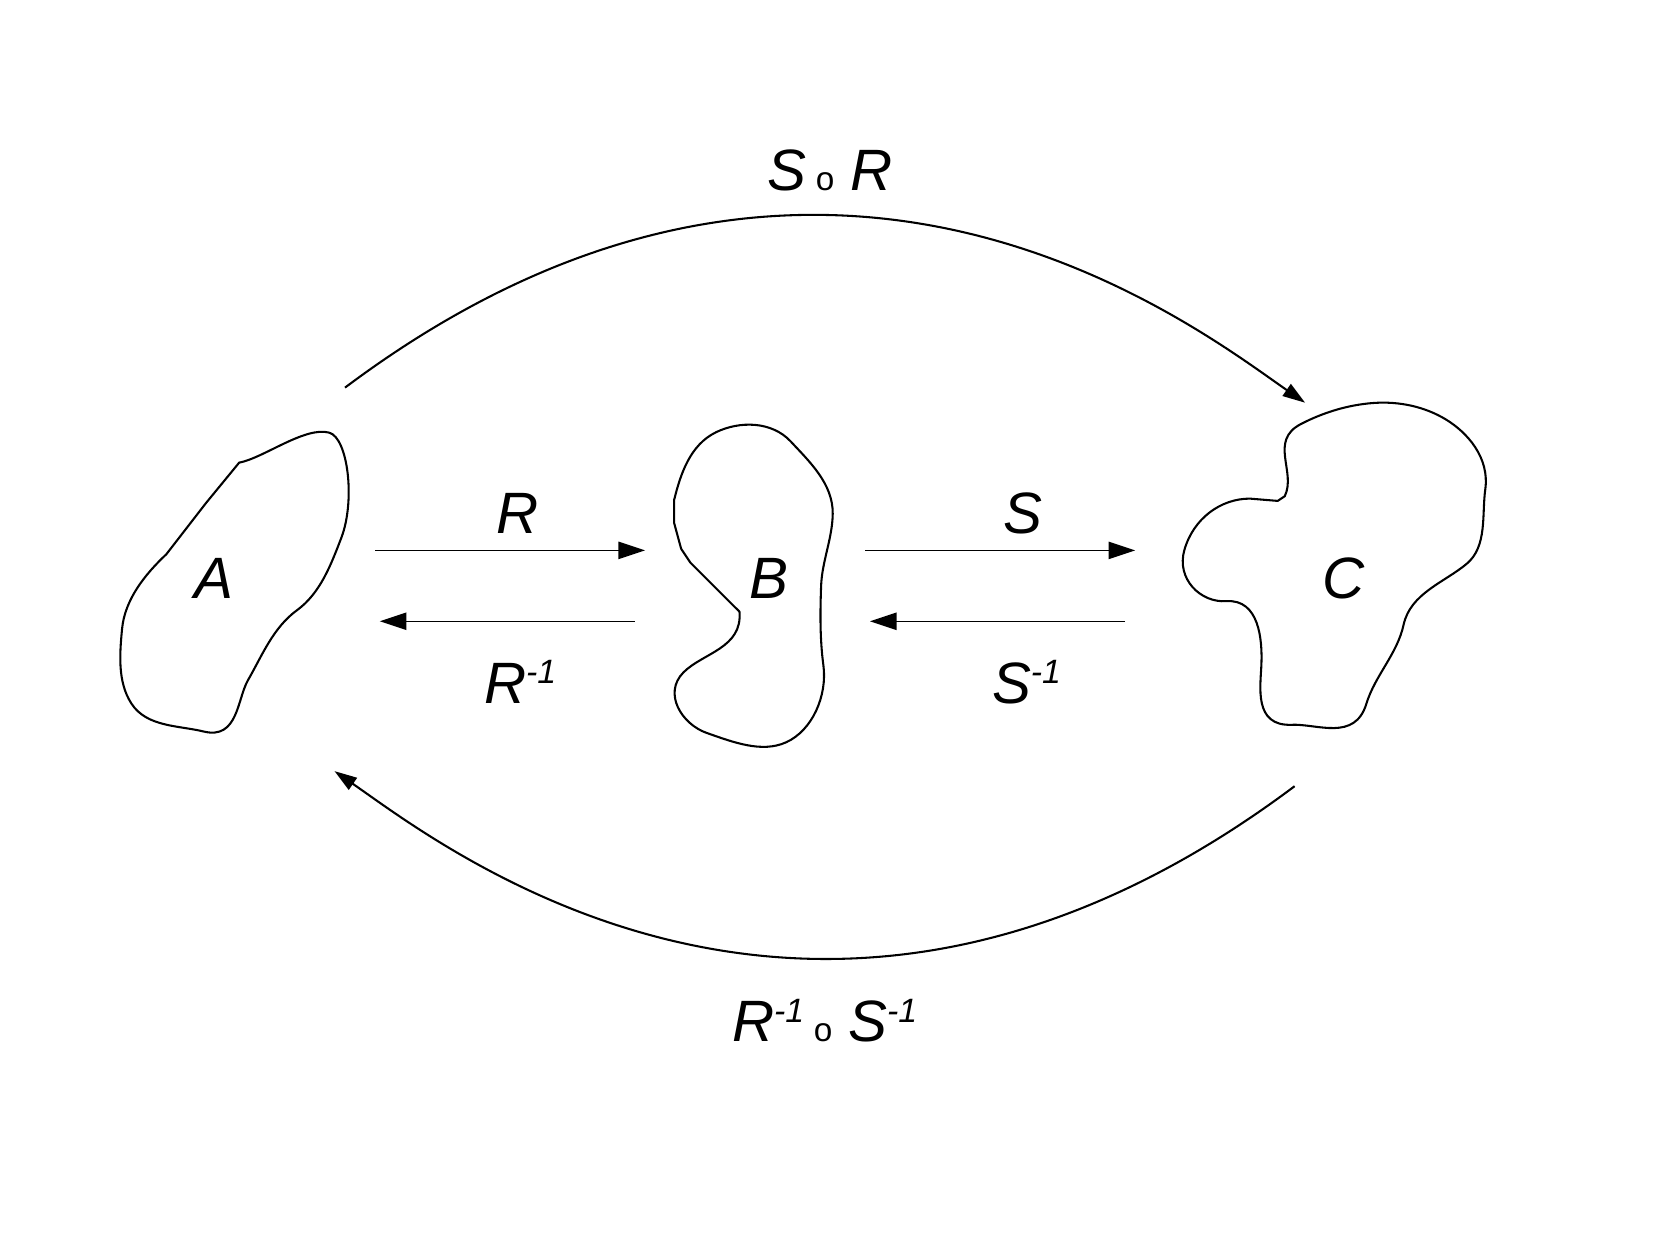

S ο R
R
S
A
B
C
R-1
S-1
R-1 ο S-1